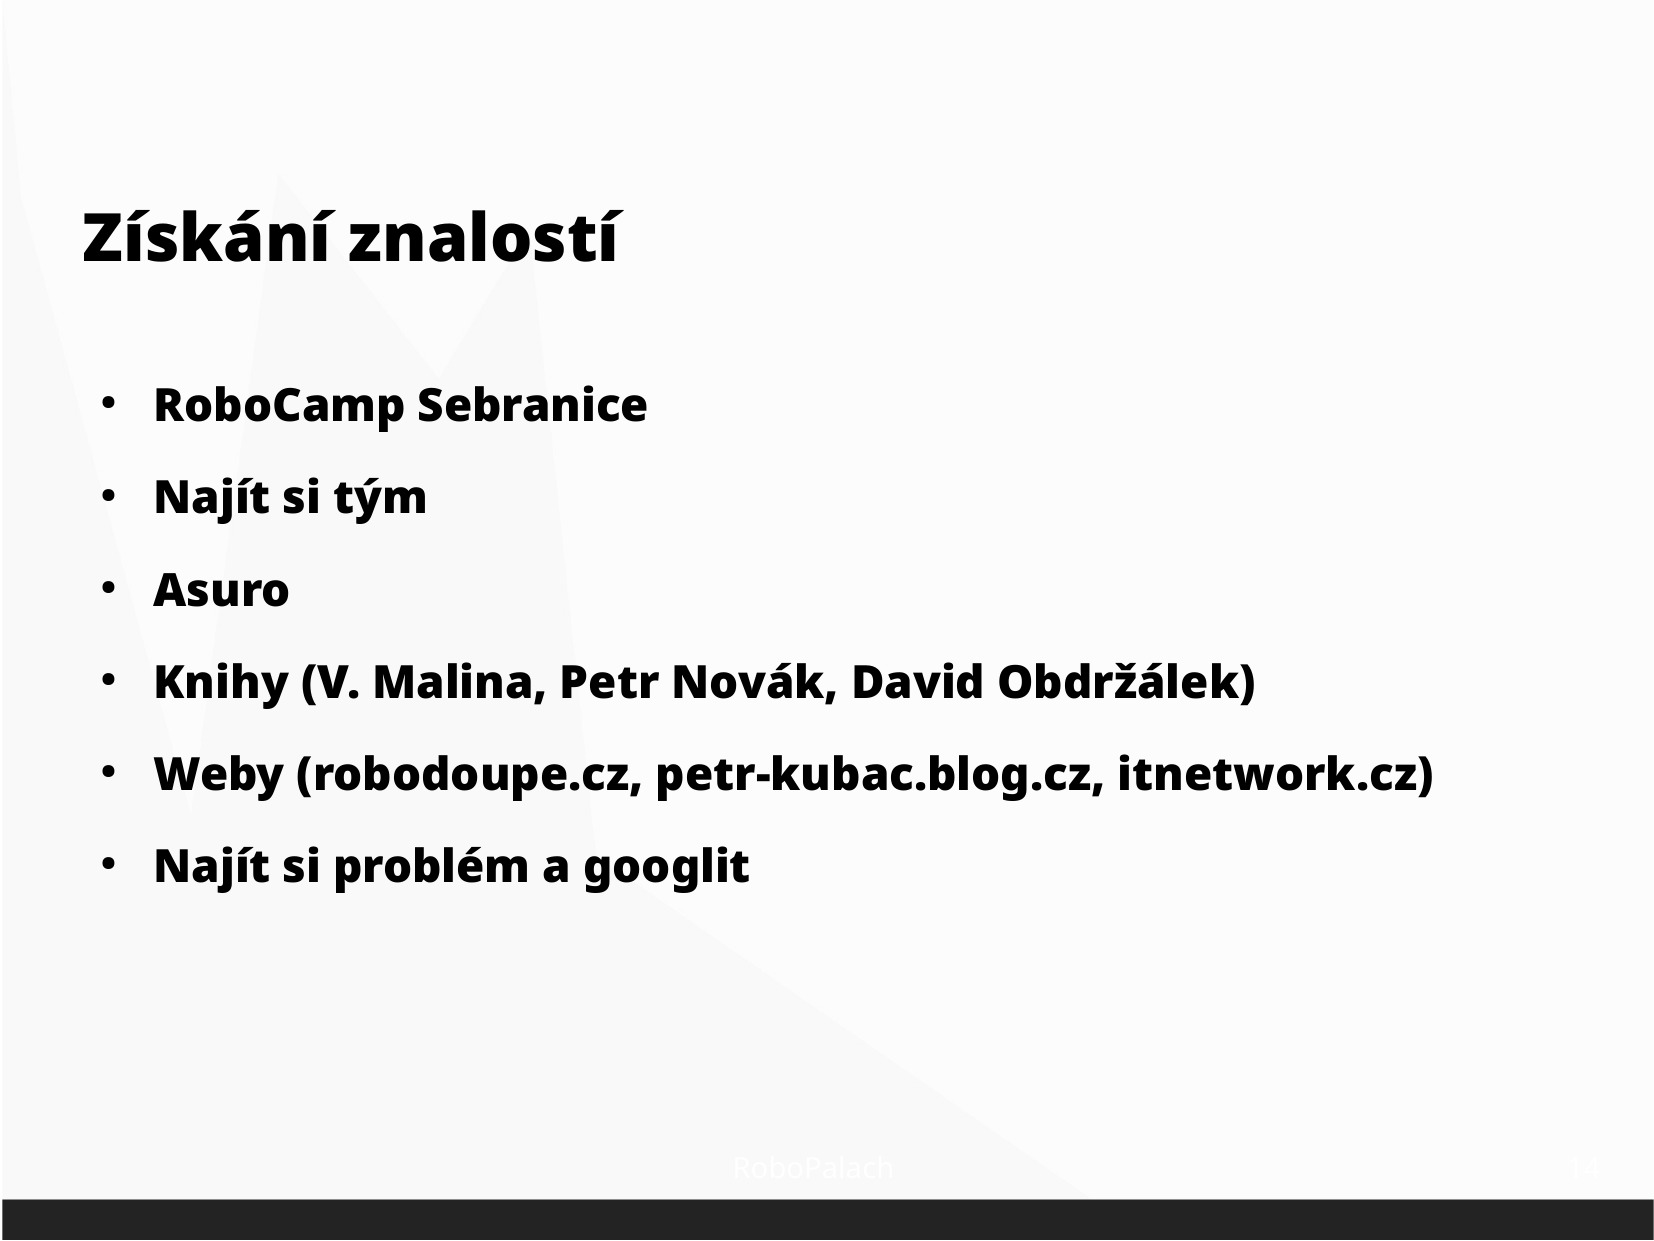

# Získání znalostí
RoboCamp Sebranice
Najít si tým
Asuro
Knihy (V. Malina, Petr Novák, David Obdržálek)
Weby (robodoupe.cz, petr-kubac.blog.cz, itnetwork.cz)
Najít si problém a googlit
RoboPalach
14